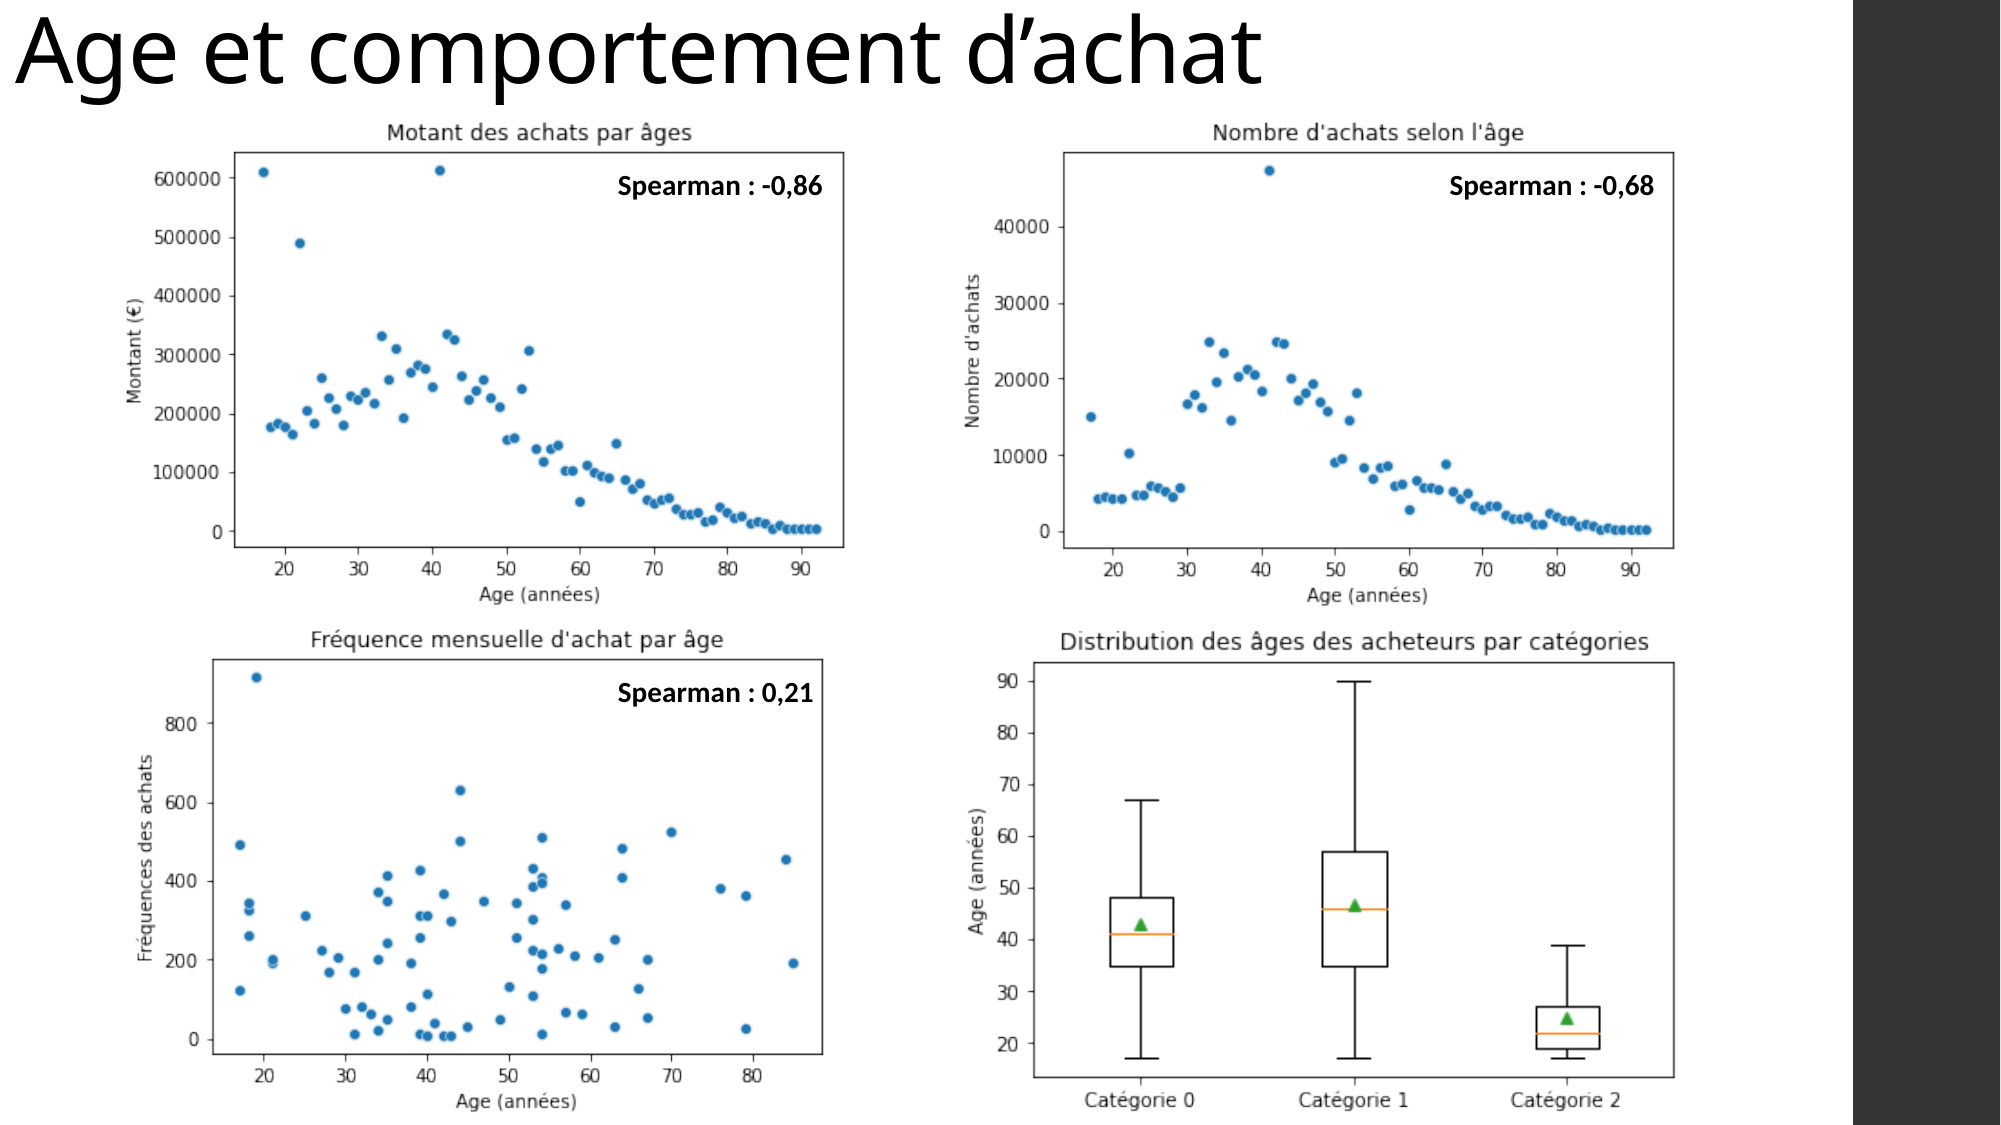

# Age et comportement d’achat
Spearman : -0,68
Spearman : 0,21
Spearman : -0,86